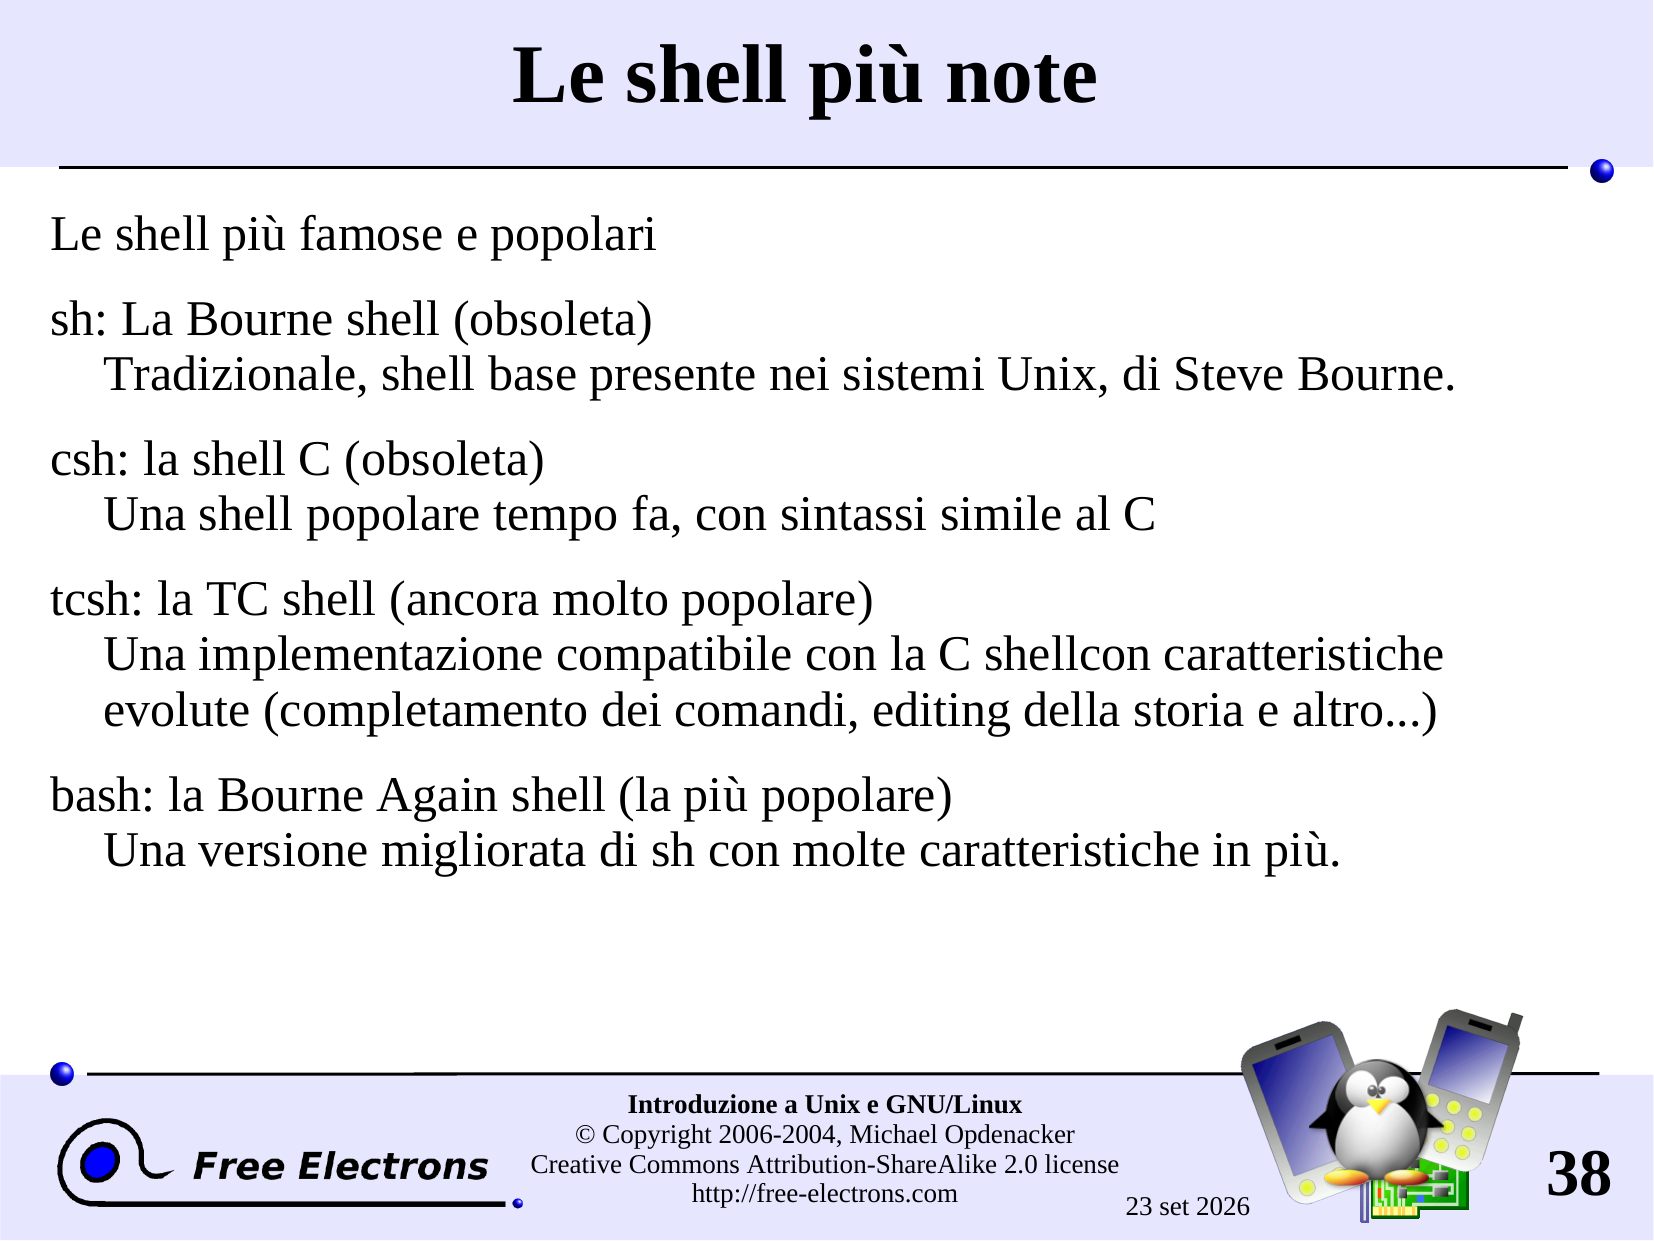

# Le shell più note
Le shell più famose e popolari
sh: La Bourne shell (obsoleta)
Tradizionale, shell base presente nei sistemi Unix, di Steve Bourne.
csh: la shell C (obsoleta)
Una shell popolare tempo fa, con sintassi simile al C
tcsh: la TC shell (ancora molto popolare)
Una implementazione compatibile con la C shellcon caratteristiche evolute (completamento dei comandi, editing della storia e altro...)
bash: la Bourne Again shell (la più popolare)
Una versione migliorata di sh con molte caratteristiche in più.